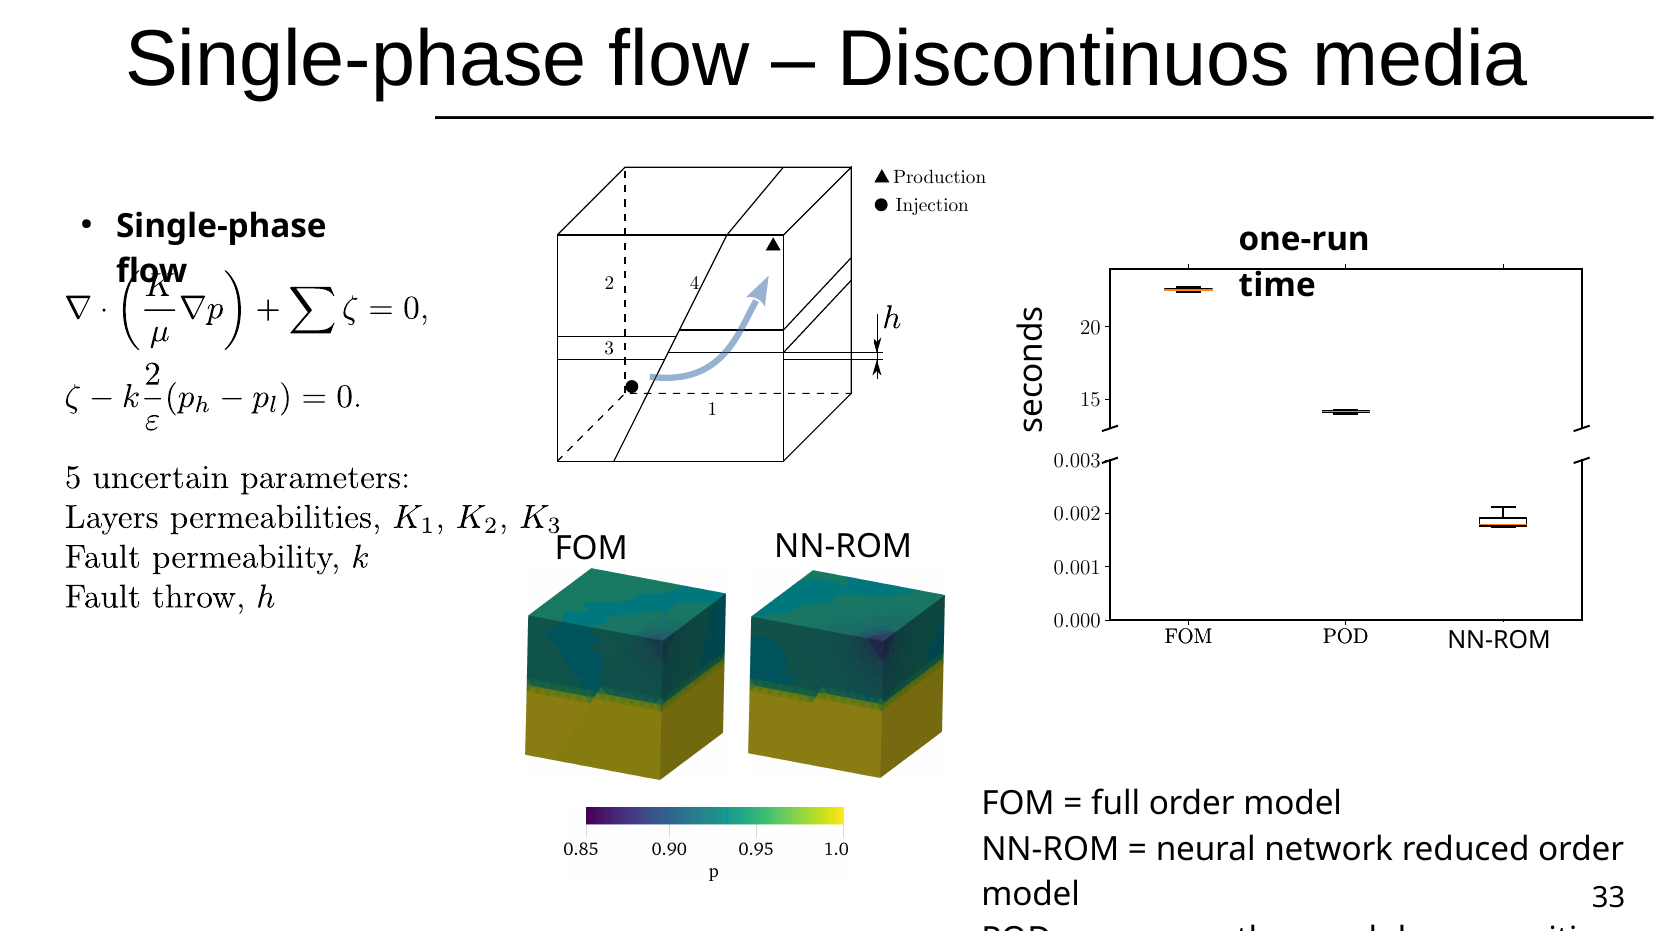

# Single-phase flow – Discontinuos media
Single-phase flow
one-run time
seconds
NN-ROM
FOM
NN-ROM
FOM = full order model
NN-ROM = neural network reduced order model
POD = proper orthogonal decomposition